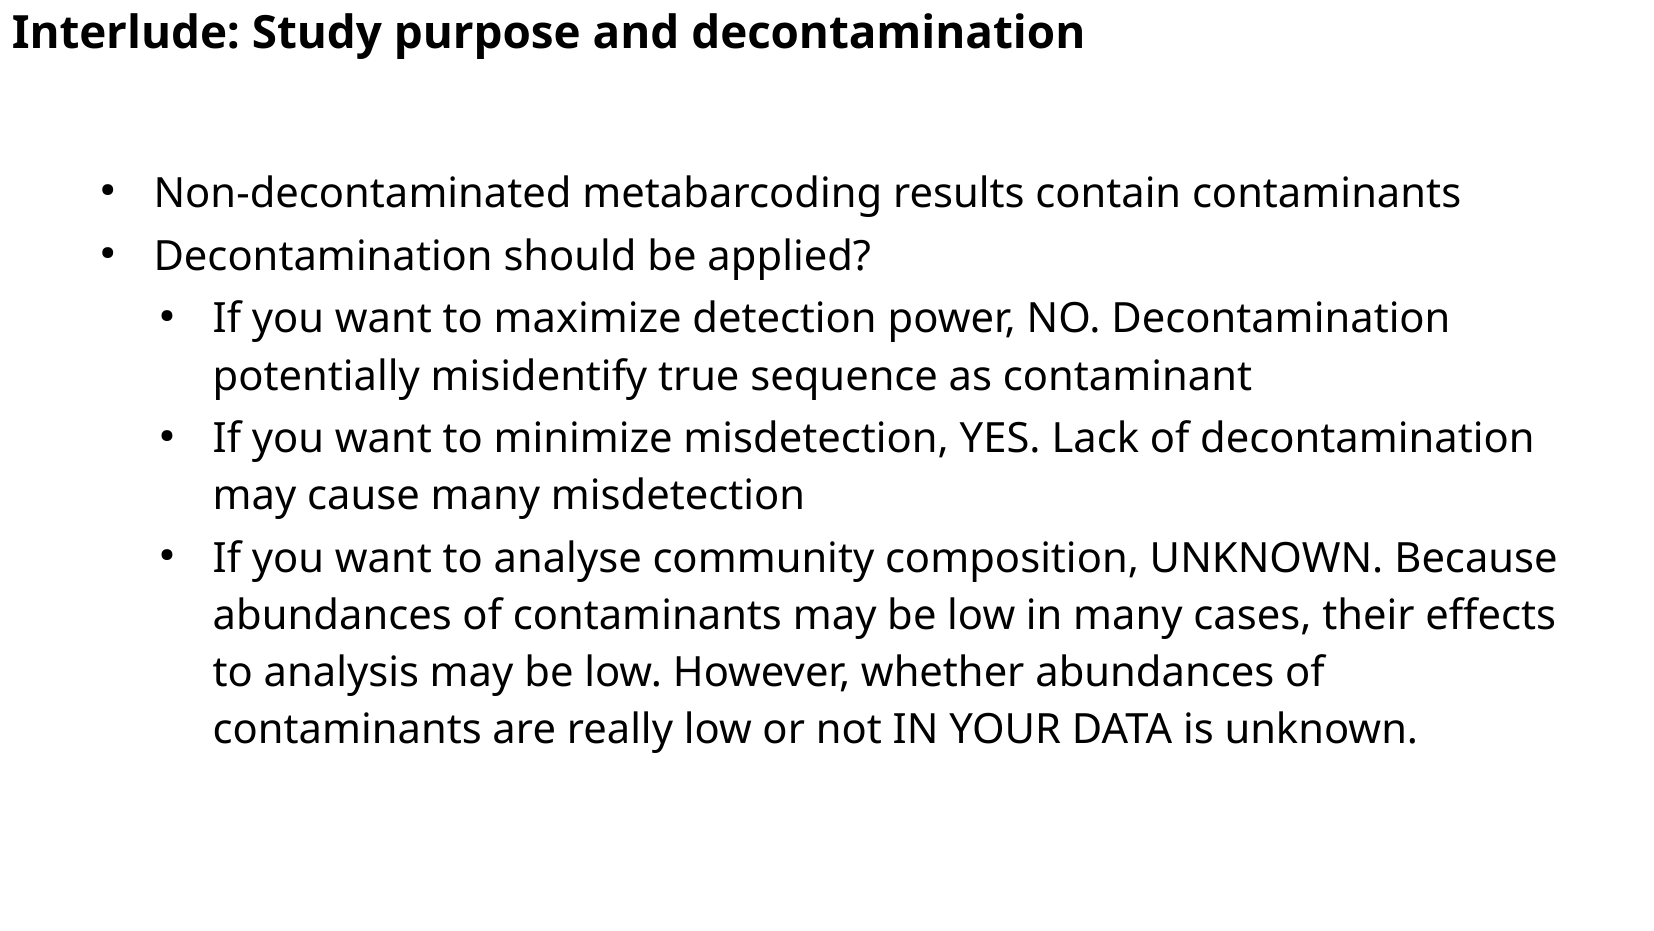

# Interlude: Study purpose and decontamination
Non-decontaminated metabarcoding results contain contaminants
Decontamination should be applied?
If you want to maximize detection power, NO. Decontamination potentially misidentify true sequence as contaminant
If you want to minimize misdetection, YES. Lack of decontamination may cause many misdetection
If you want to analyse community composition, UNKNOWN. Because abundances of contaminants may be low in many cases, their effects to analysis may be low. However, whether abundances of contaminants are really low or not IN YOUR DATA is unknown.